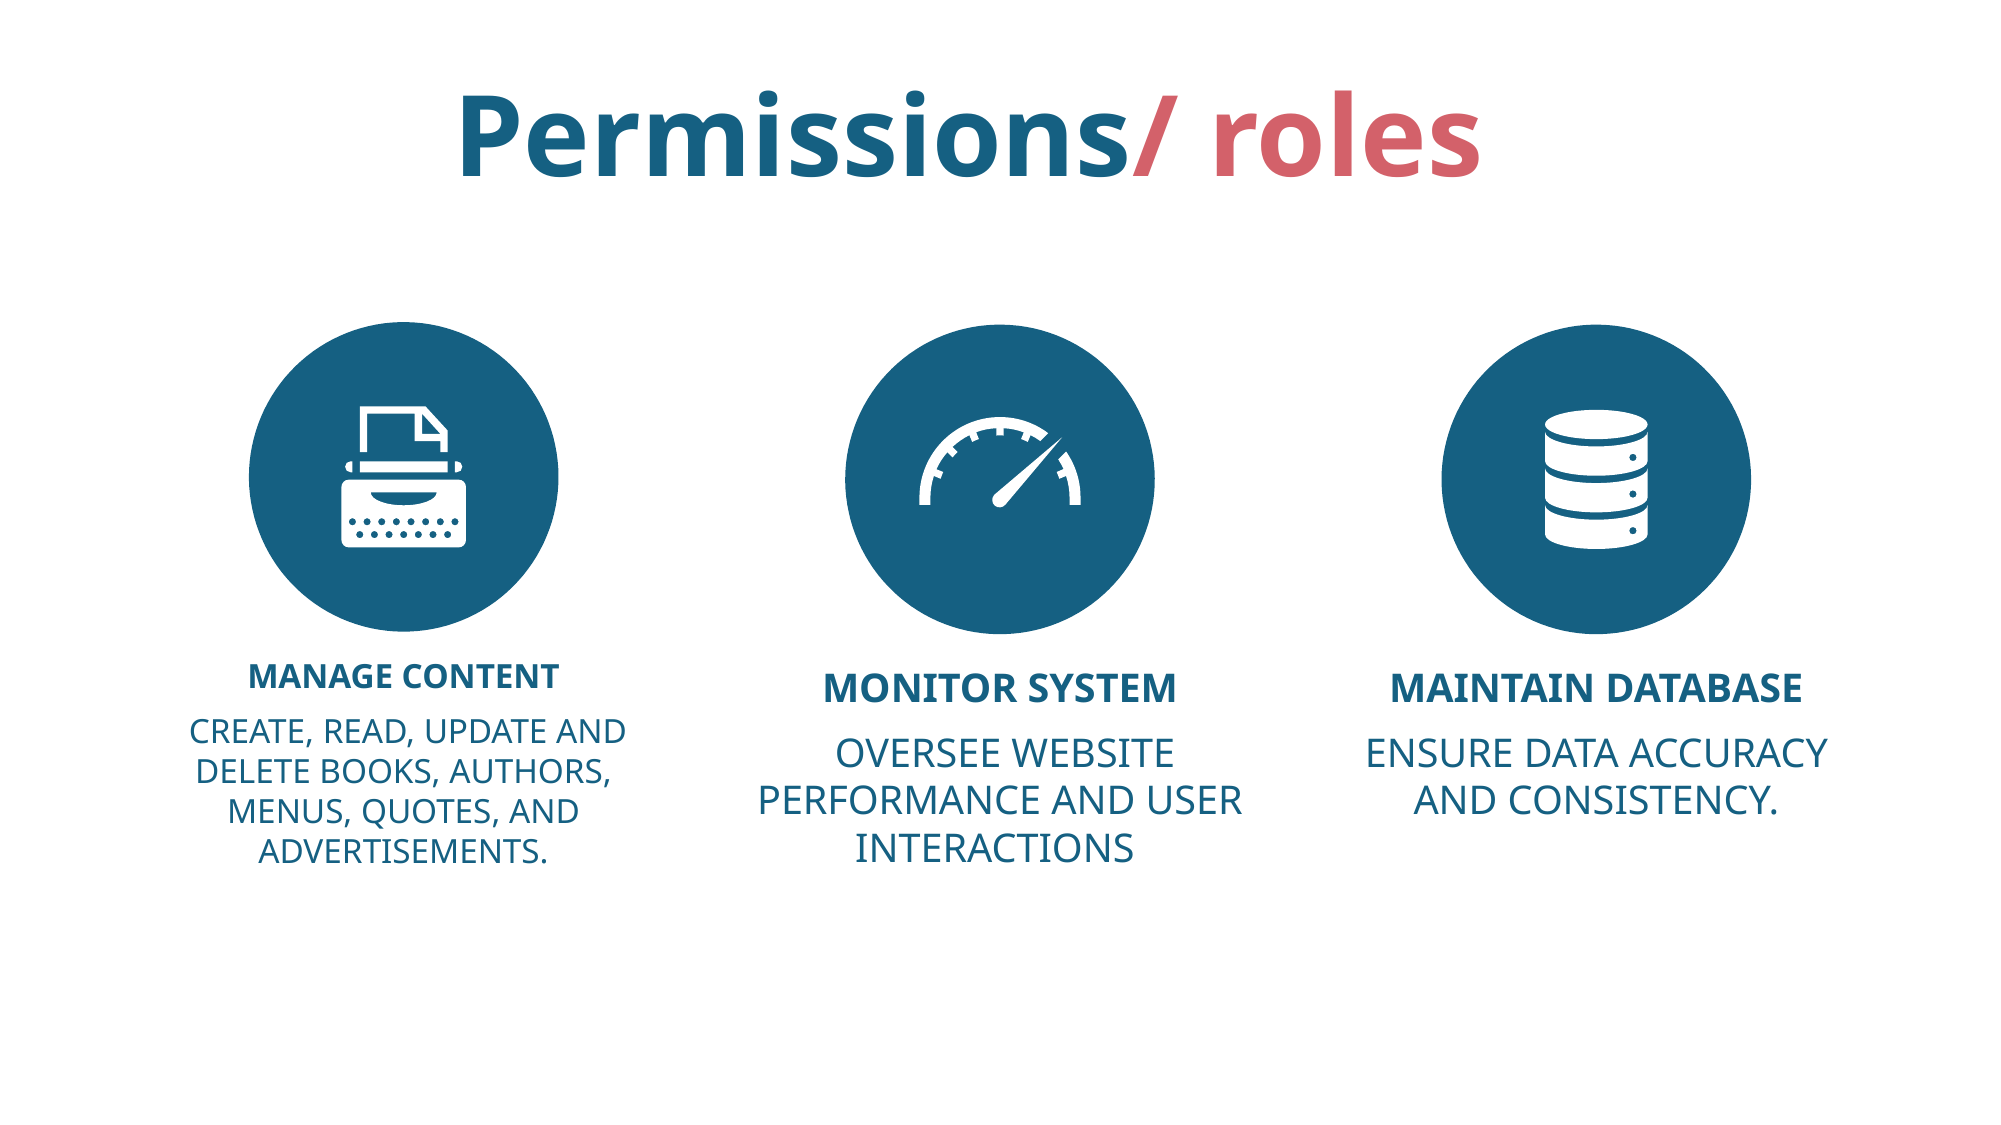

# Permissions/ roles
Manage Content
 create, read, update and delete books, authors, Menus, quotes, and advertisements.
Maintain Database
Ensure data accuracy and consistency.
Monitor System
 Oversee website performance and user interactions